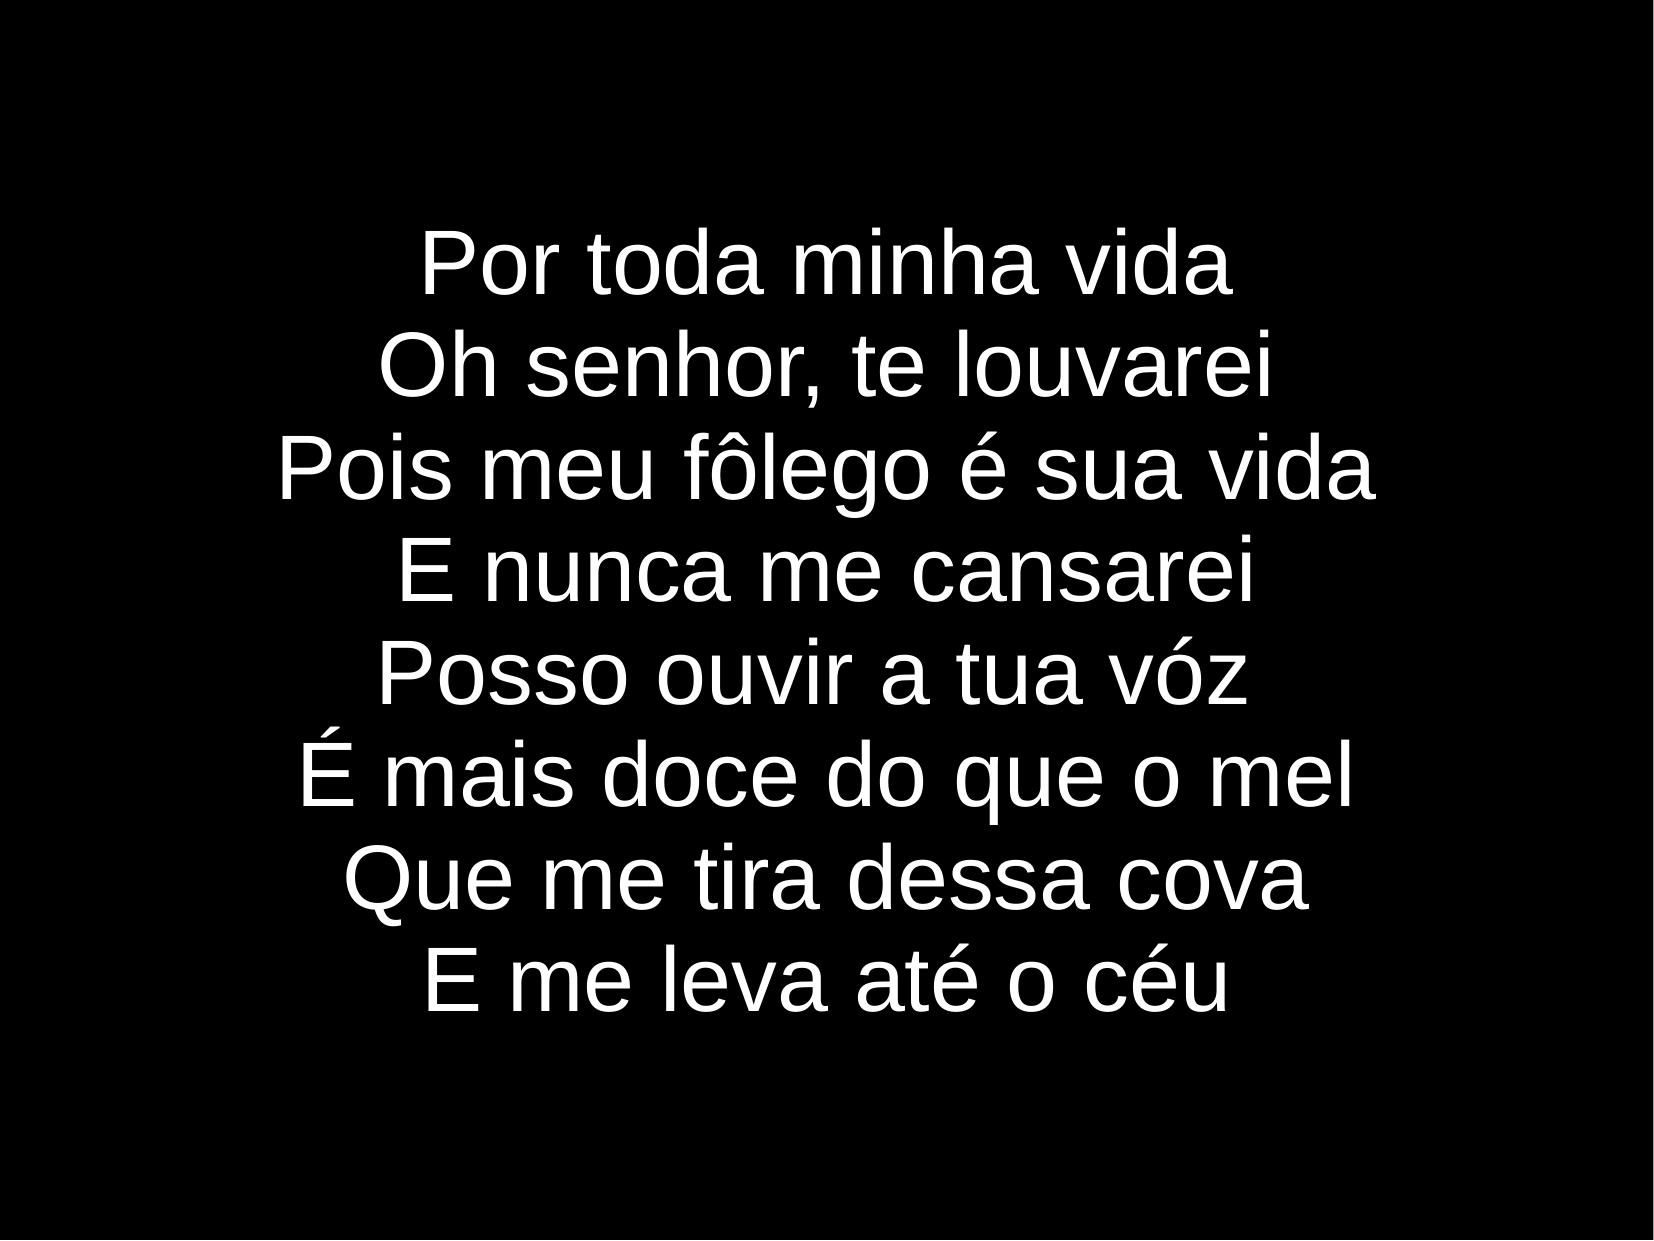

# Por toda minha vida
Oh senhor, te louvarei
Pois meu fôlego é sua vida
E nunca me cansarei
Posso ouvir a tua vóz
É mais doce do que o mel
Que me tira dessa cova
E me leva até o céu